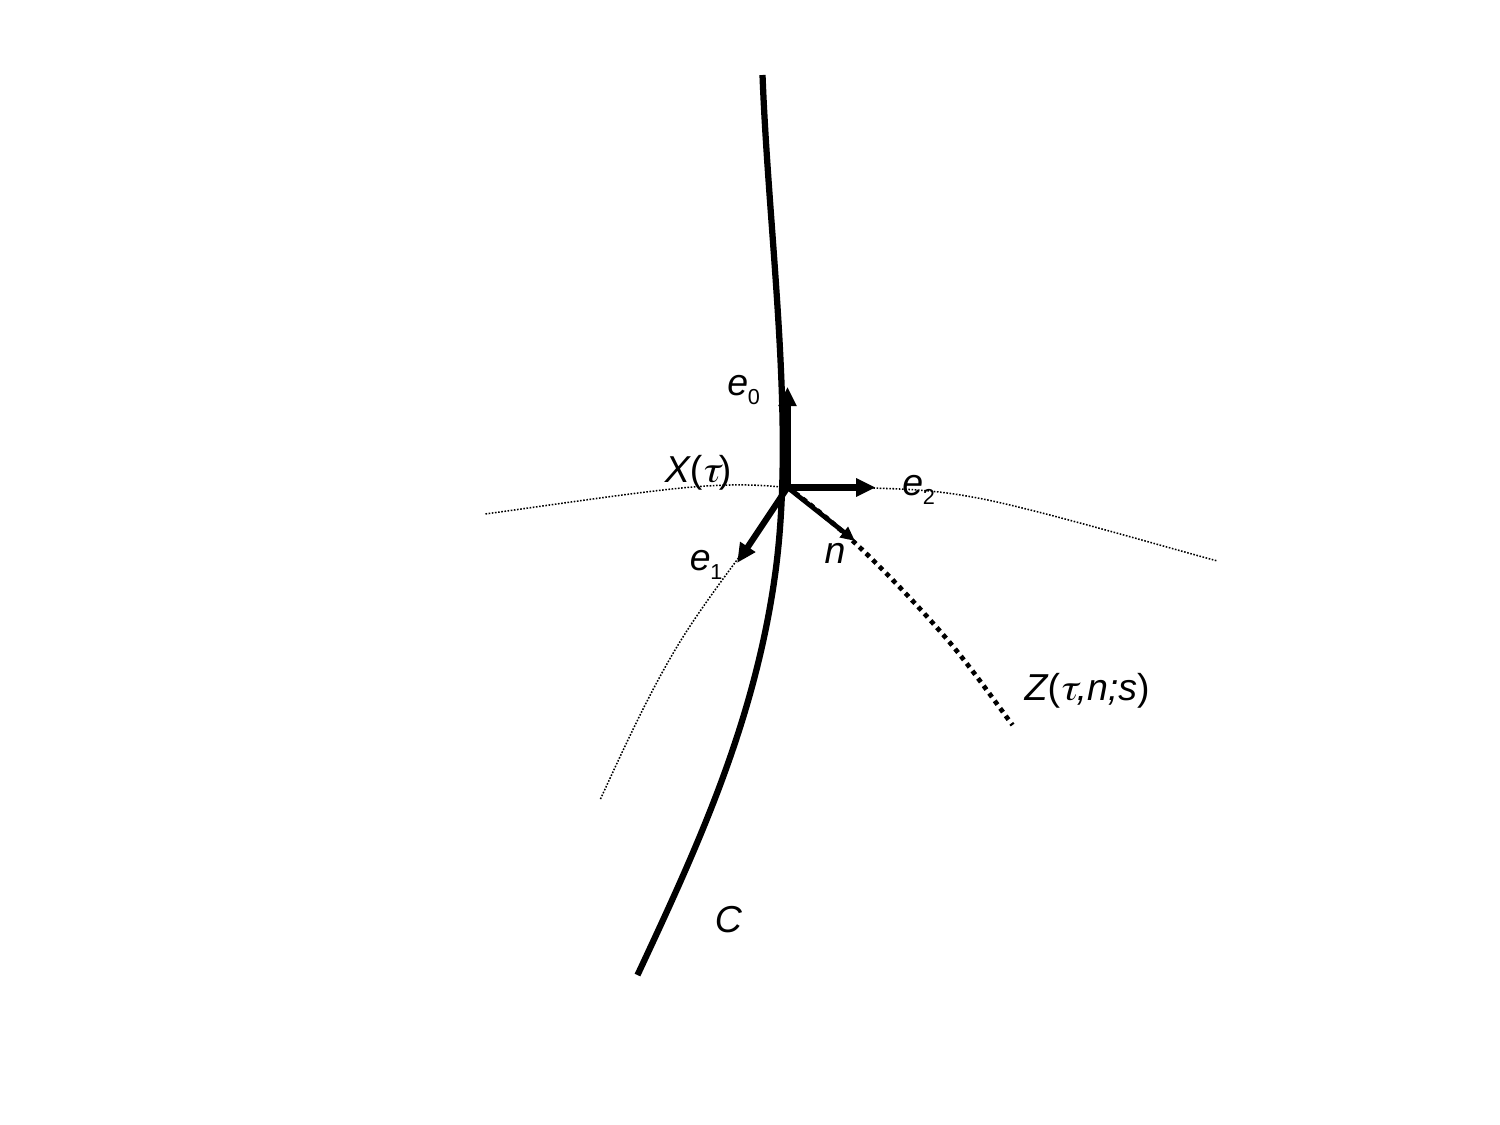

e0
X()
e2
n
e1
Z(,n;s)
C